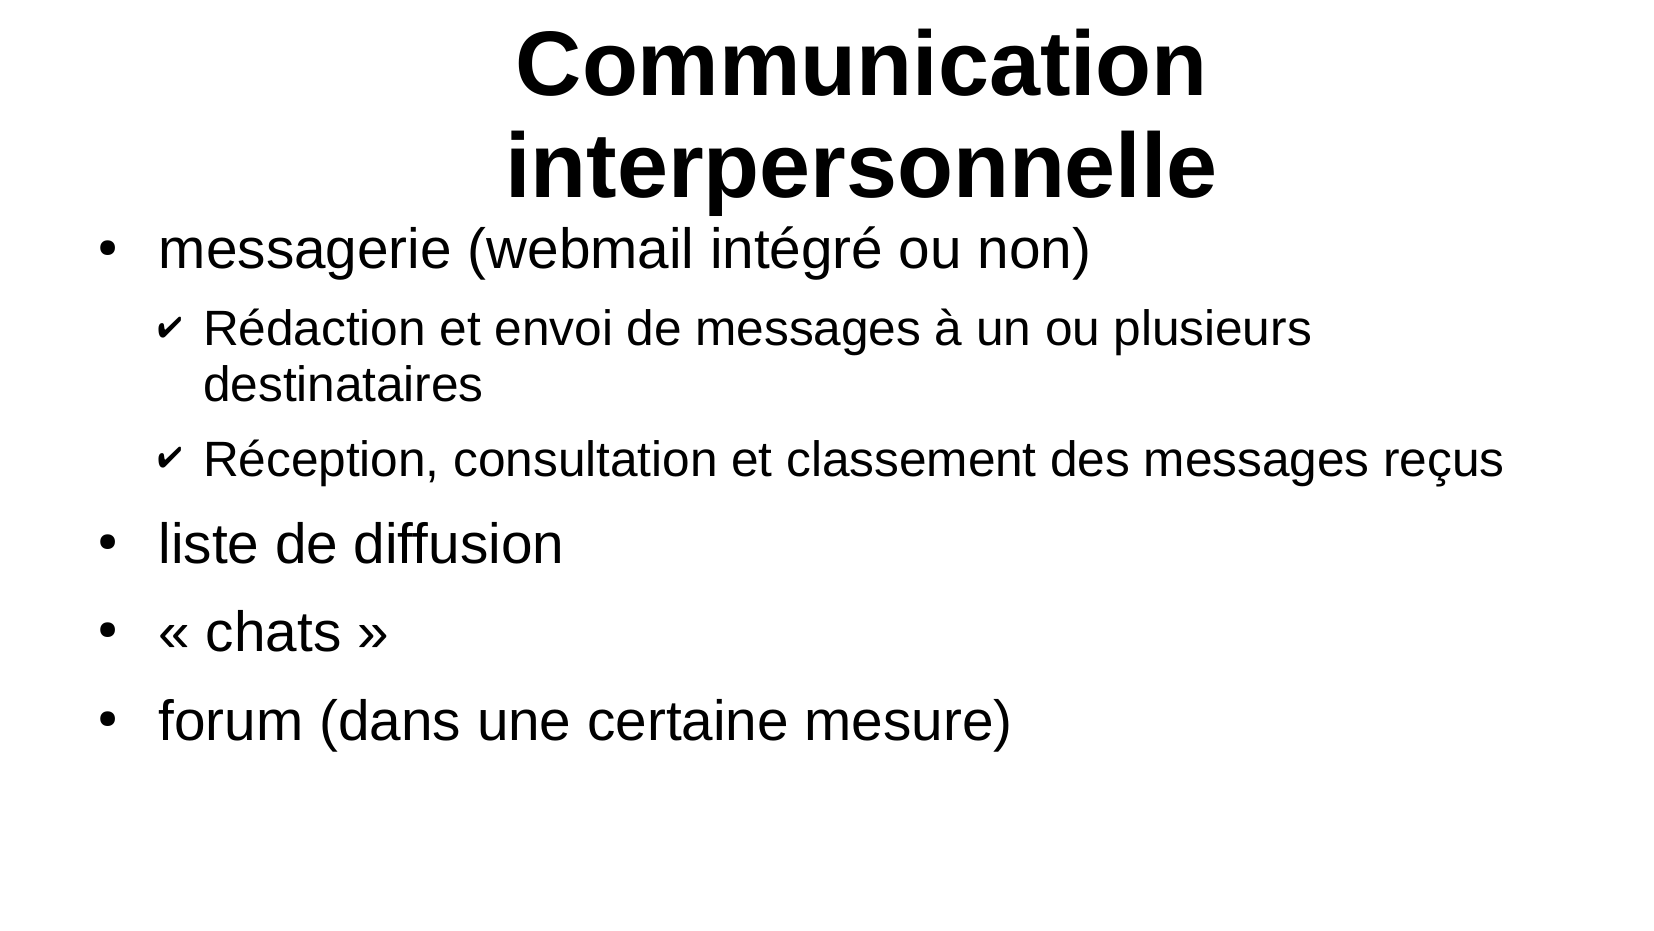

# Communication interpersonnelle
 messagerie (webmail intégré ou non)
Rédaction et envoi de messages à un ou plusieurs destinataires
Réception, consultation et classement des messages reçus
 liste de diffusion
 « chats »
 forum (dans une certaine mesure)